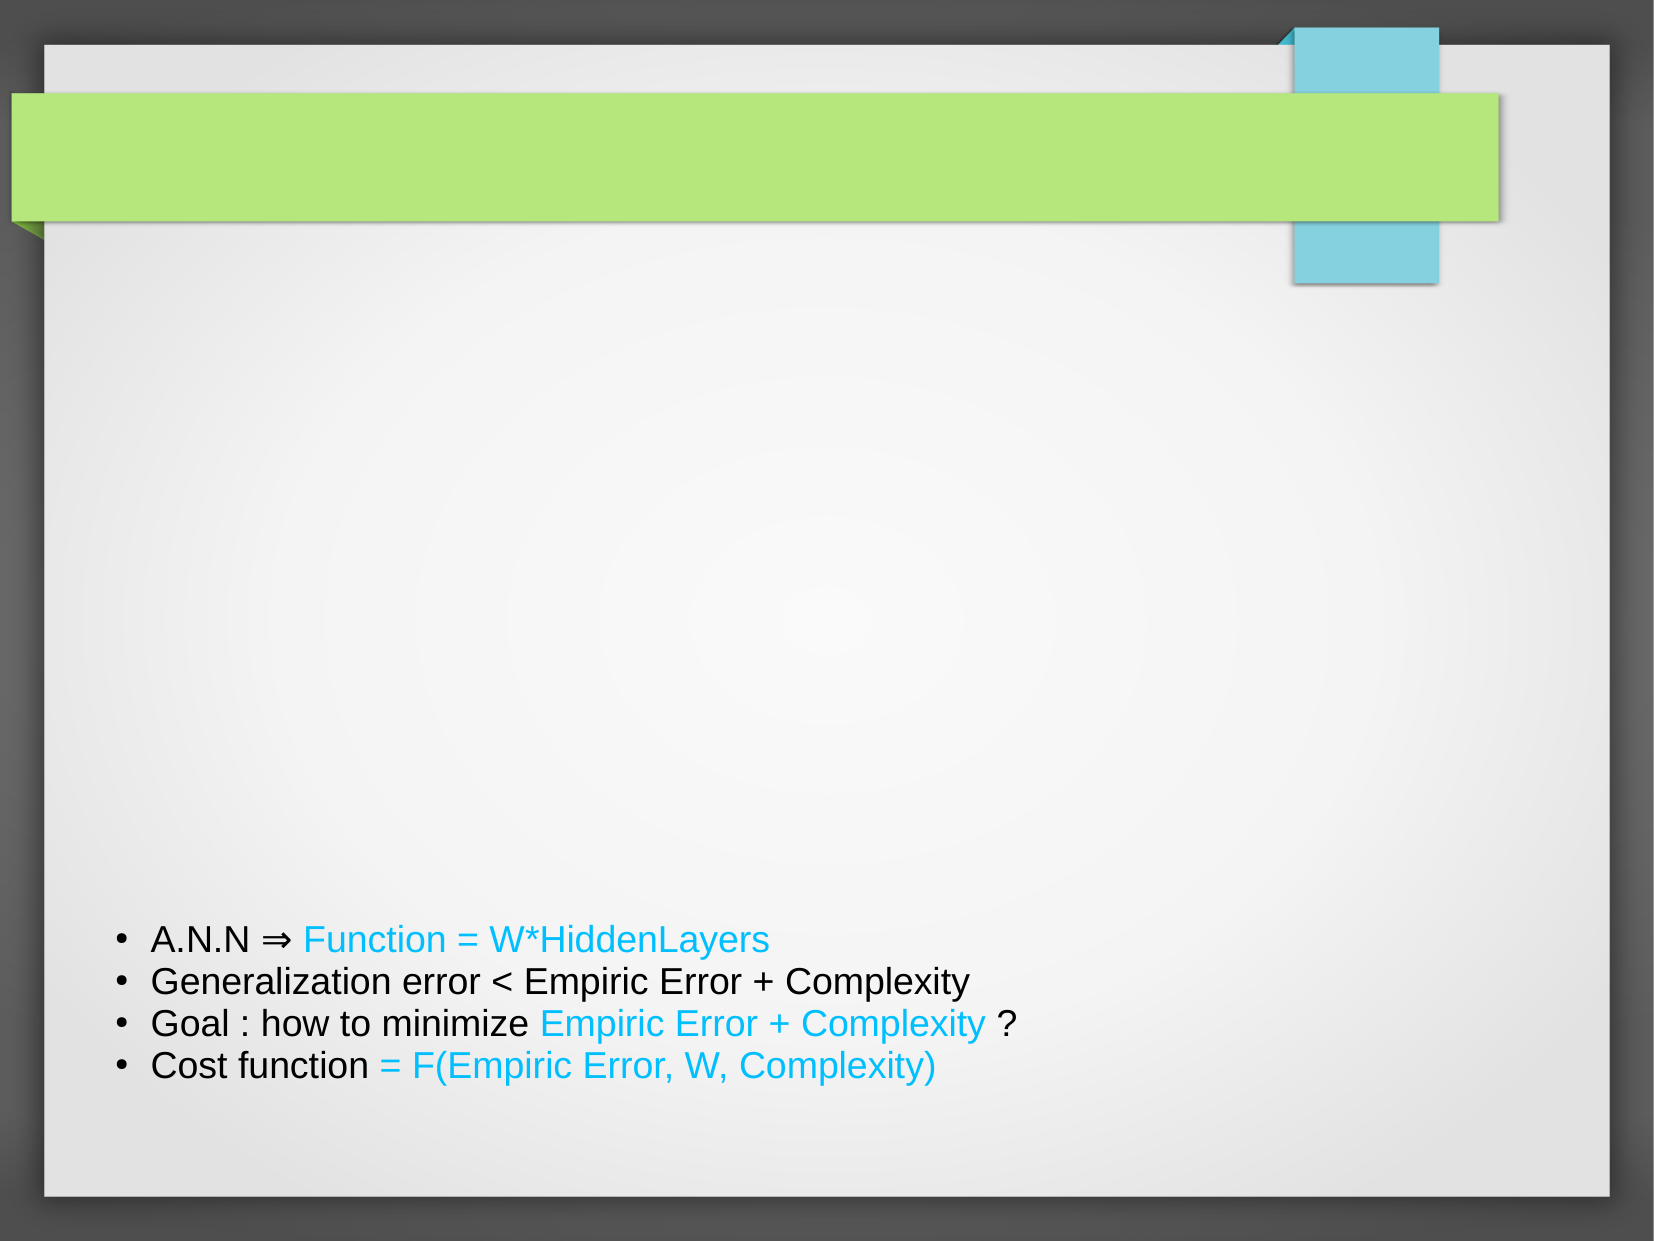

#
A.N.N ⇒ Function = W*HiddenLayers
Generalization error < Empiric Error + Complexity
Goal : how to minimize Empiric Error + Complexity ?
Cost function = F(Empiric Error, W, Complexity)